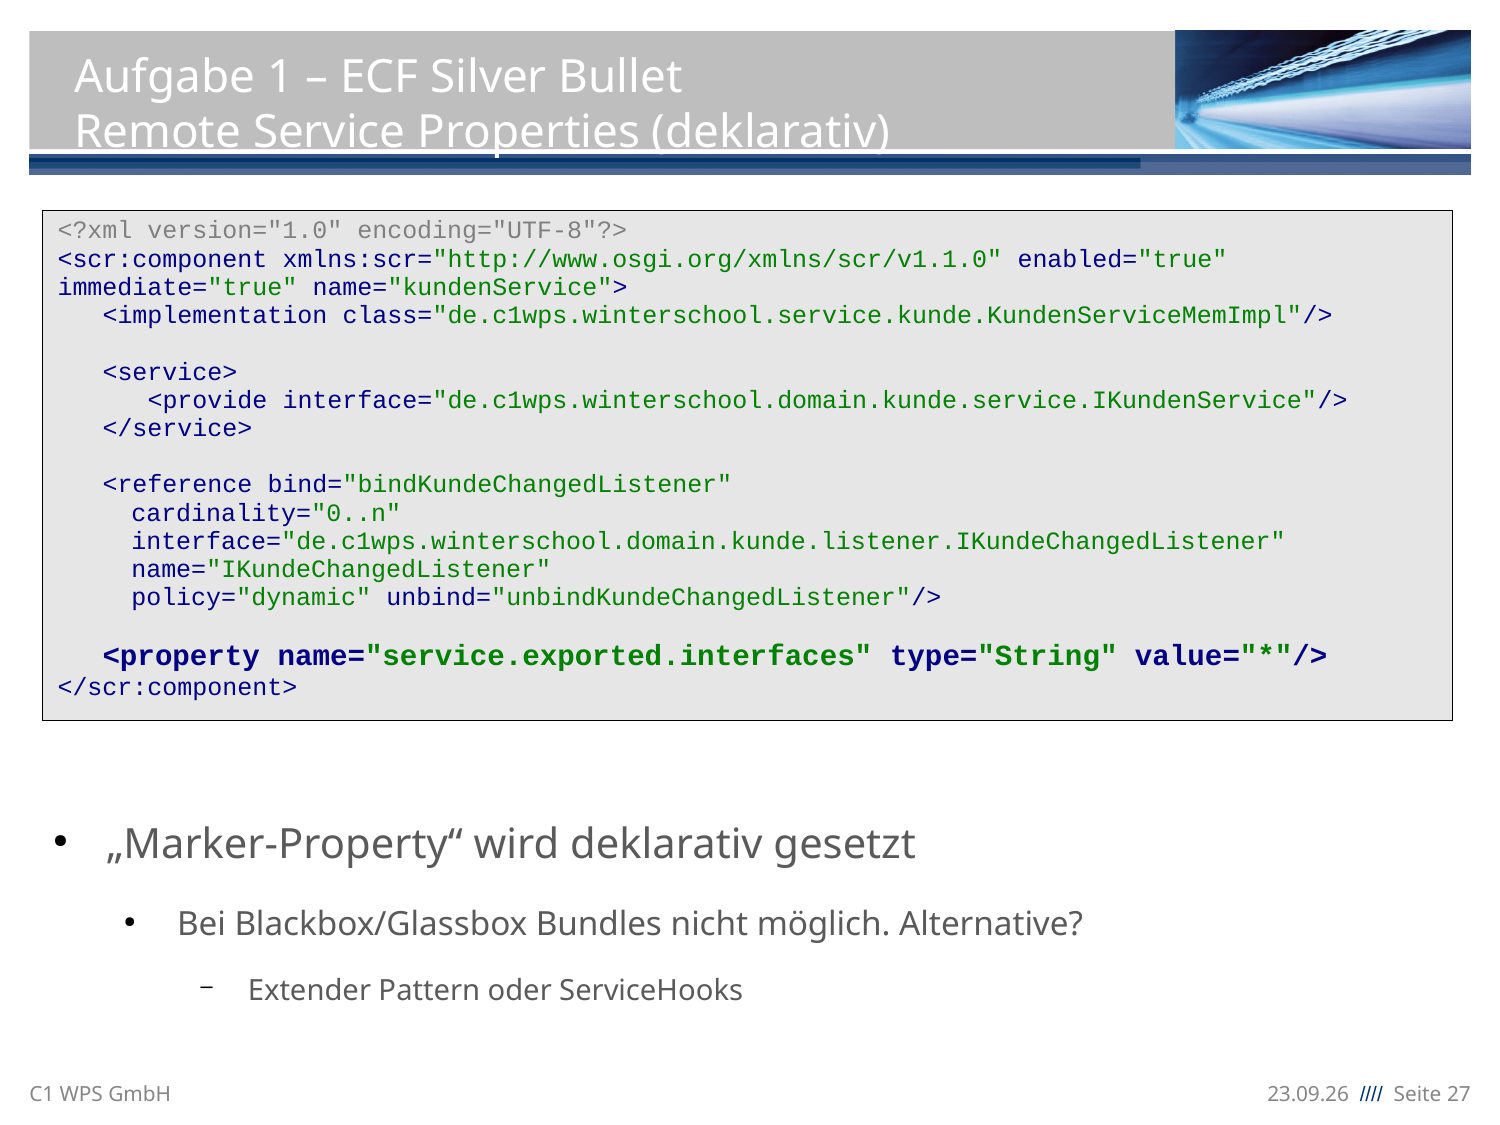

Aufgabe 1 – ECF Silver Bullet
Remote Service Properties (deklarativ)
#
„Marker-Property“ wird deklarativ gesetzt
Bei Blackbox/Glassbox Bundles nicht möglich. Alternative?
Extender Pattern oder ServiceHooks
<?xml version="1.0" encoding="UTF-8"?>
<scr:component xmlns:scr="http://www.osgi.org/xmlns/scr/v1.1.0" enabled="true" immediate="true" name="kundenService">
 <implementation class="de.c1wps.winterschool.service.kunde.KundenServiceMemImpl"/>
 <service>
 <provide interface="de.c1wps.winterschool.domain.kunde.service.IKundenService"/>
 </service>
 <reference bind="bindKundeChangedListener"
	cardinality="0..n"
	interface="de.c1wps.winterschool.domain.kunde.listener.IKundeChangedListener"
	name="IKundeChangedListener"
	policy="dynamic" unbind="unbindKundeChangedListener"/>
 <property name="service.exported.interfaces" type="String" value="*"/>
</scr:component>